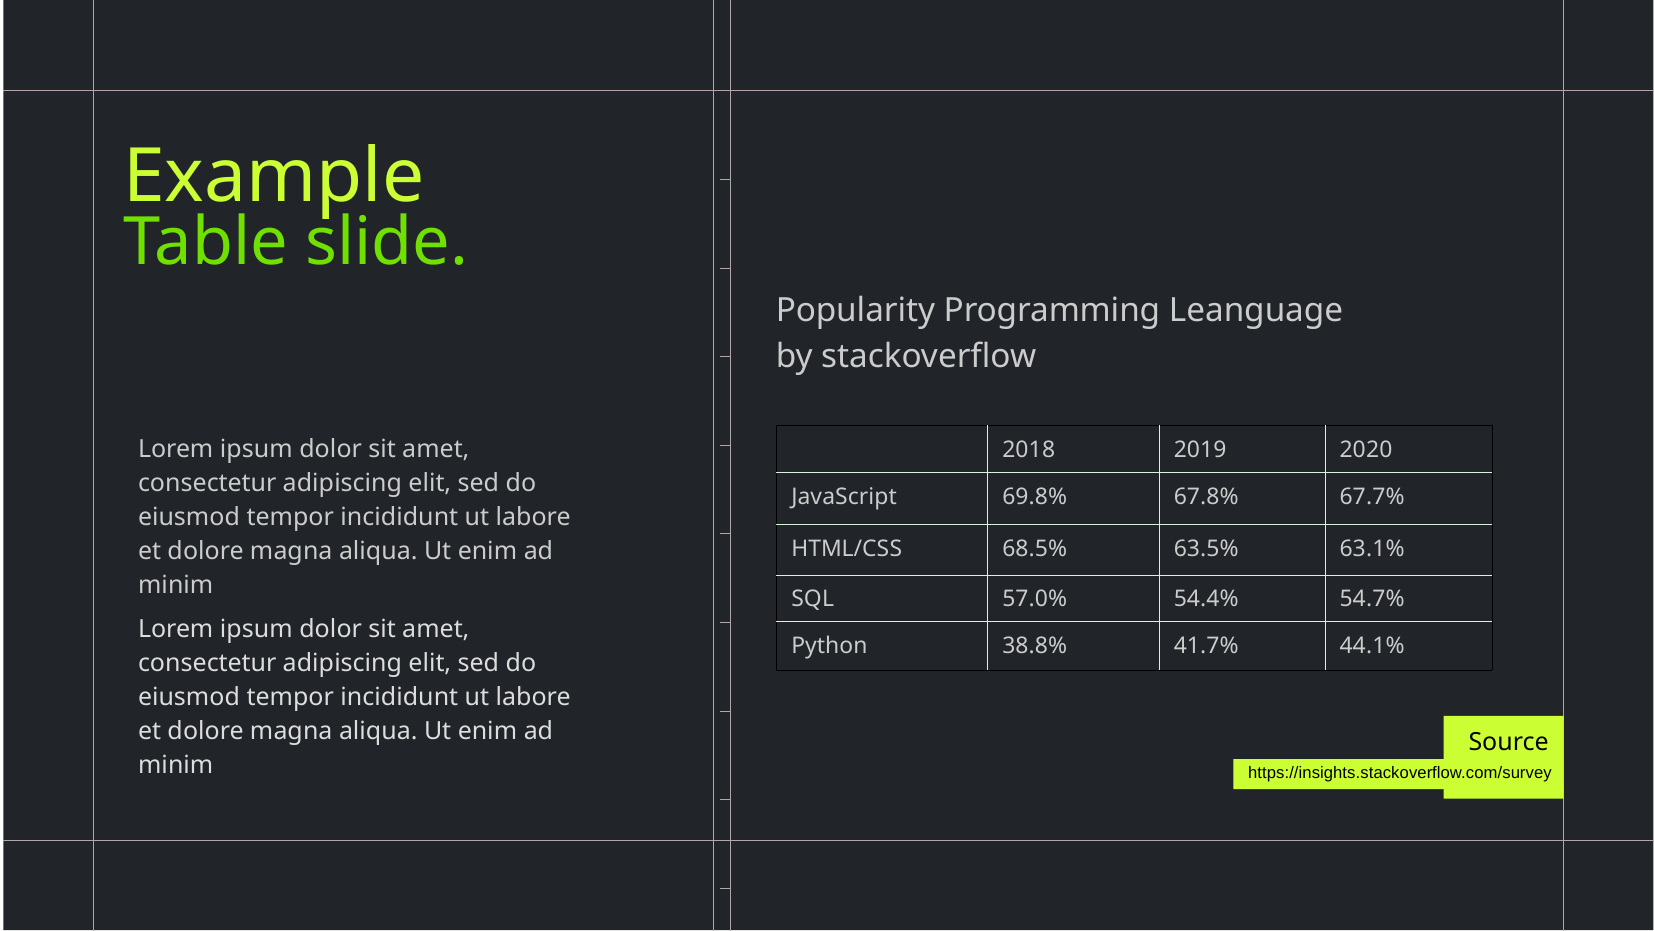

Example
Table slide.
Popularity Programming Leanguage by stackoverflow
Lorem ipsum dolor sit amet, consectetur adipiscing elit, sed do eiusmod tempor incididunt ut labore et dolore magna aliqua. Ut enim ad minim
| | 2018 | 2019 | 2020 |
| --- | --- | --- | --- |
| JavaScript | 69.8% | 67.8% | 67.7% |
| HTML/CSS | 68.5% | 63.5% | 63.1% |
| SQL | 57.0% | 54.4% | 54.7% |
| Python | 38.8% | 41.7% | 44.1% |
Lorem ipsum dolor sit amet, consectetur adipiscing elit, sed do eiusmod tempor incididunt ut labore et dolore magna aliqua. Ut enim ad minim
https://insights.stackoverflow.com/survey